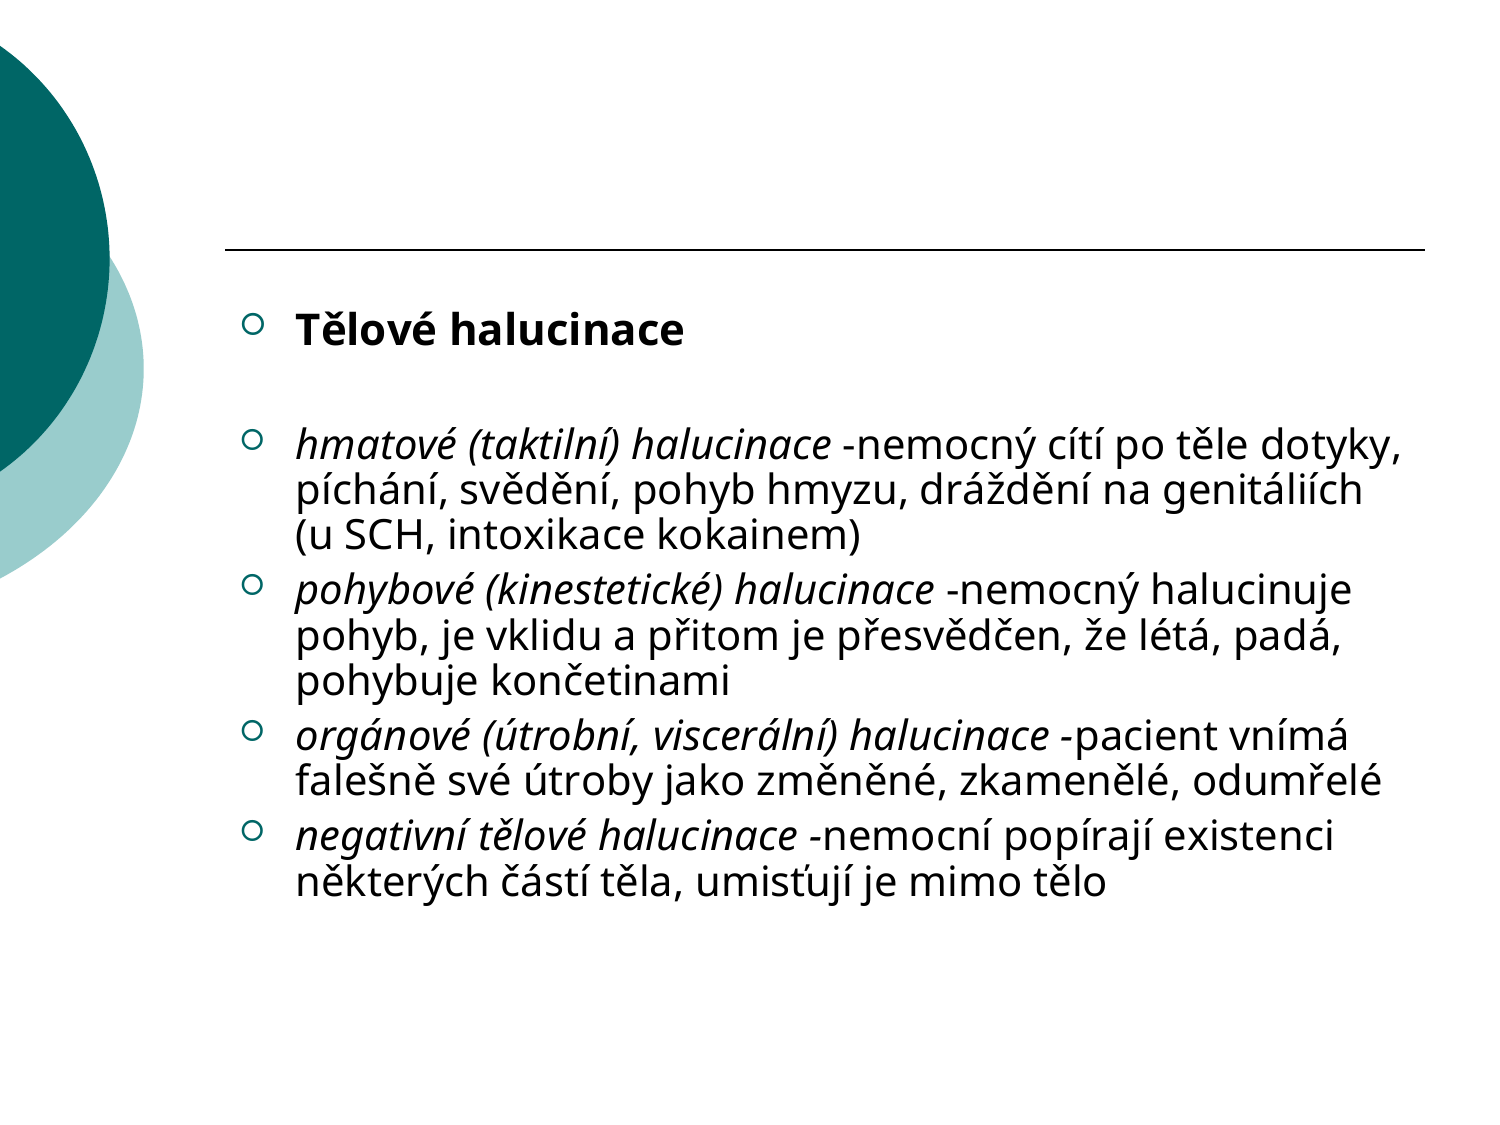

#
Tělové halucinace
hmatové (taktilní) halucinace -nemocný cítí po těle dotyky, píchání, svědění, pohyb hmyzu, dráždění na genitáliích (u SCH, intoxikace kokainem)
pohybové (kinestetické) halucinace -nemocný halucinuje pohyb, je vklidu a přitom je přesvědčen, že létá, padá, pohybuje končetinami
orgánové (útrobní, viscerální) halucinace -pacient vnímá falešně své útroby jako změněné, zkamenělé, odumřelé
negativní tělové halucinace -nemocní popírají existenci některých částí těla, umisťují je mimo tělo